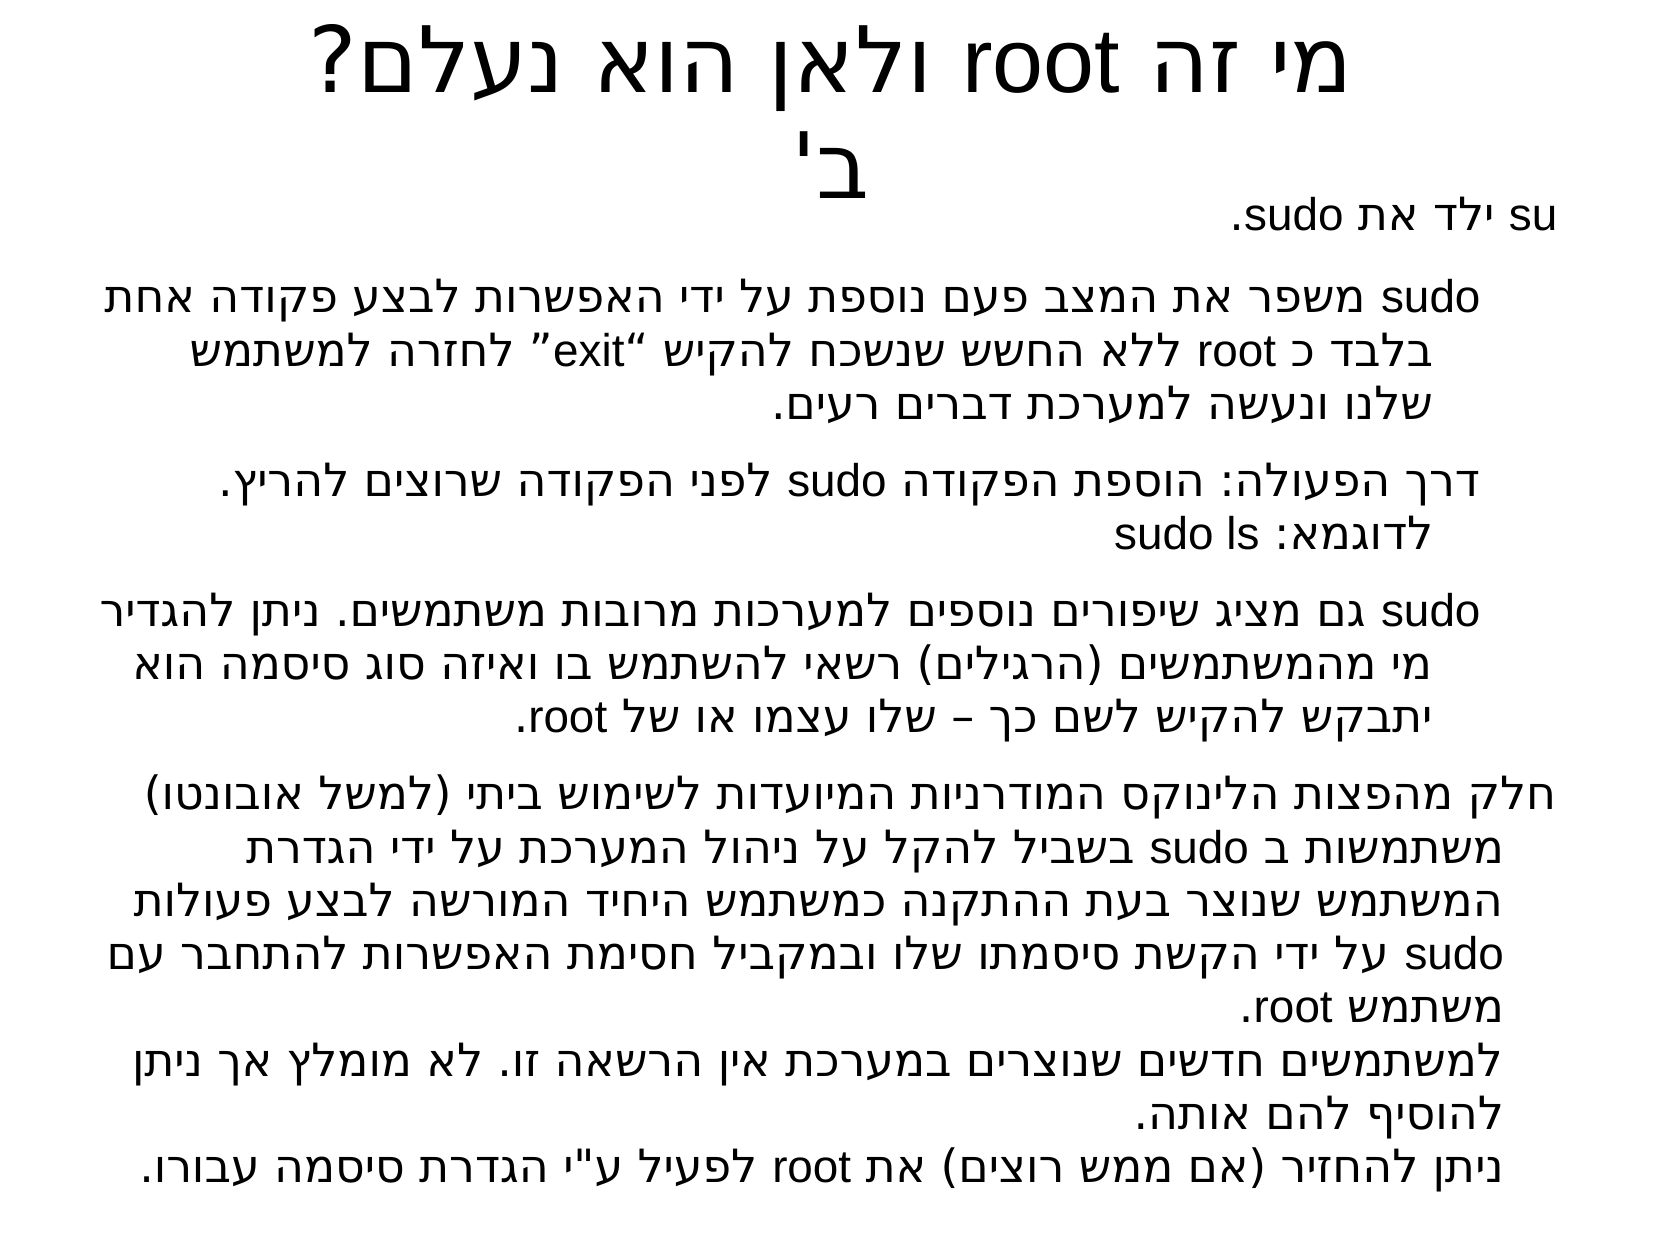

# מי זה root ולאן הוא נעלם? ב'
su ילד את sudo.
sudo משפר את המצב פעם נוספת על ידי האפשרות לבצע פקודה אחת בלבד כ root ללא החשש שנשכח להקיש “exit” לחזרה למשתמש שלנו ונעשה למערכת דברים רעים.
דרך הפעולה: הוספת הפקודה sudo לפני הפקודה שרוצים להריץ.
לדוגמא: sudo ls
sudo גם מציג שיפורים נוספים למערכות מרובות משתמשים. ניתן להגדיר מי מהמשתמשים (הרגילים) רשאי להשתמש בו ואיזה סוג סיסמה הוא יתבקש להקיש לשם כך – שלו עצמו או של root.
חלק מהפצות הלינוקס המודרניות המיועדות לשימוש ביתי (למשל אובונטו) משתמשות ב sudo בשביל להקל על ניהול המערכת על ידי הגדרת המשתמש שנוצר בעת ההתקנה כמשתמש היחיד המורשה לבצע פעולות sudo על ידי הקשת סיסמתו שלו ובמקביל חסימת האפשרות להתחבר עם משתמש root.
למשתמשים חדשים שנוצרים במערכת אין הרשאה זו. לא מומלץ אך ניתן להוסיף להם אותה.
ניתן להחזיר (אם ממש רוצים) את root לפעיל ע"י הגדרת סיסמה עבורו.